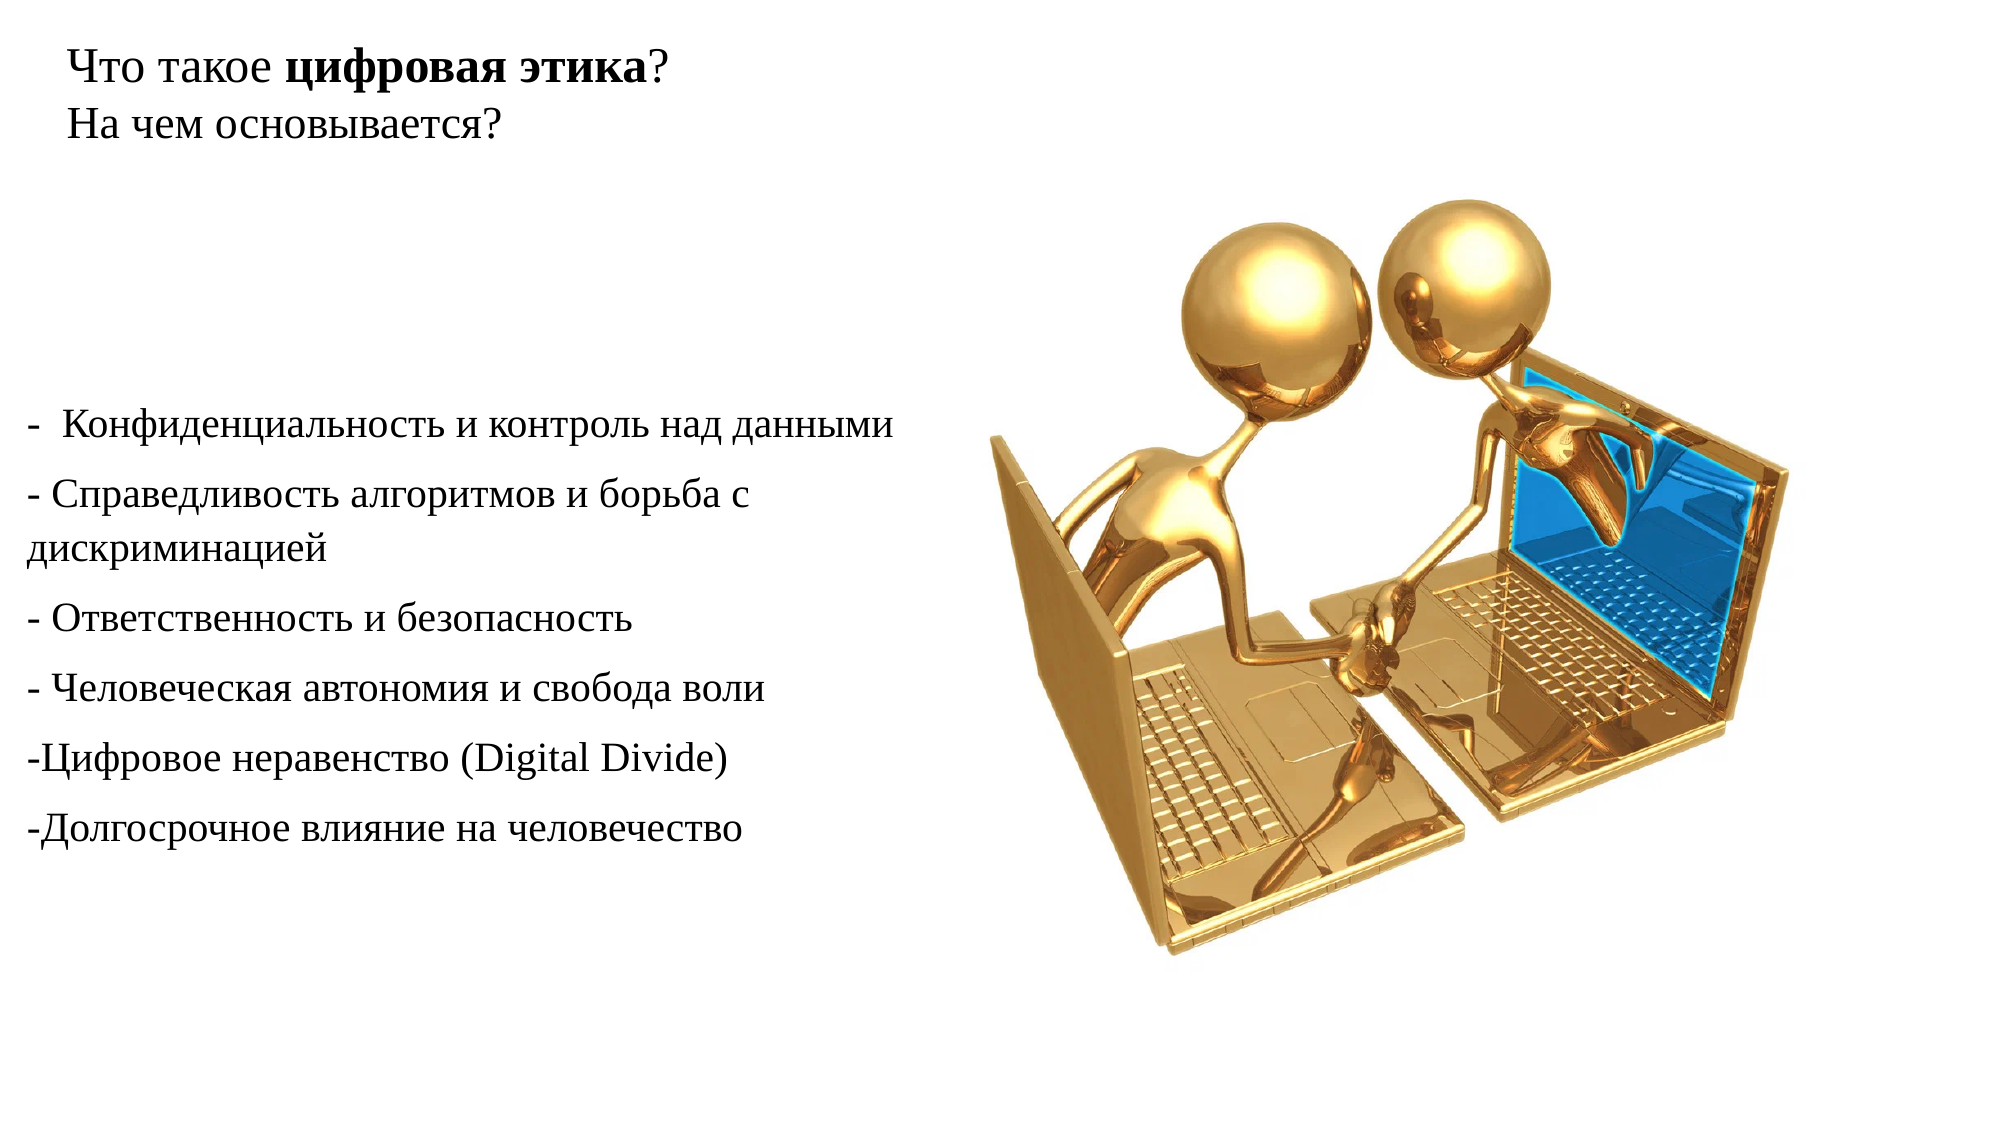

Что такое цифровая этика? На чем основывается?
-  Конфиденциальность и контроль над данными
- Справедливость алгоритмов и борьба с дискриминацией
- Ответственность и безопасность
- Человеческая автономия и свобода воли
-Цифровое неравенство (Digital Divide)
-Долгосрочное влияние на человечество